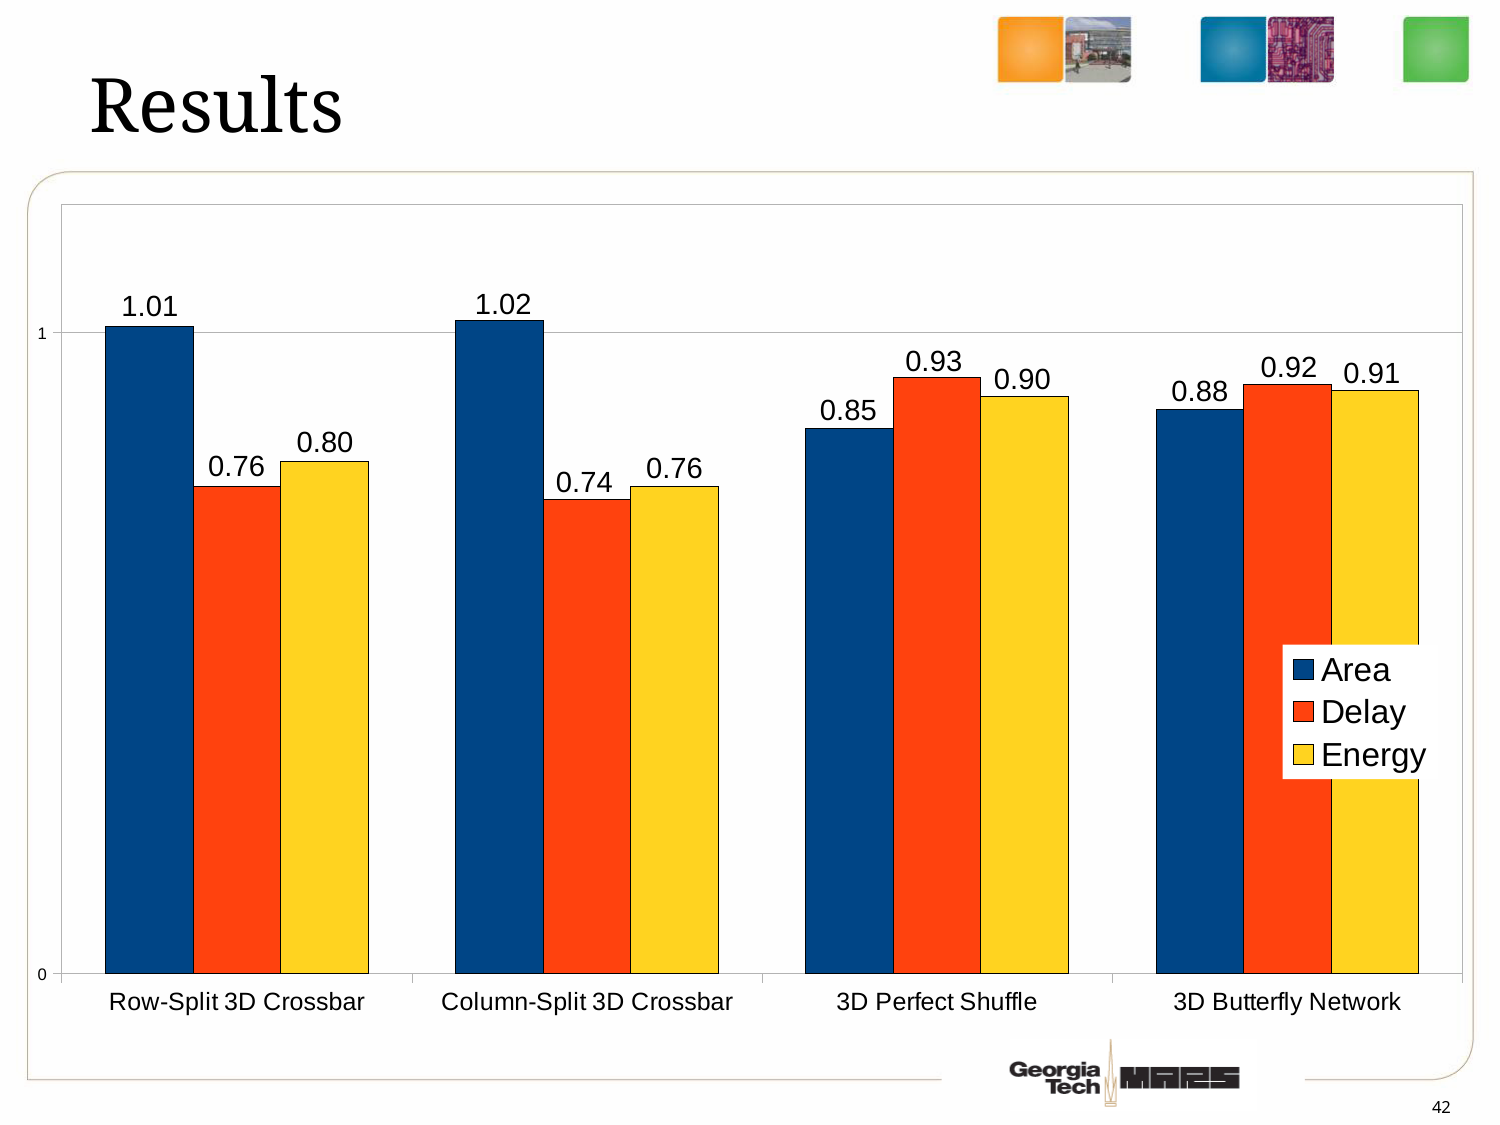

# Results
### Chart
| Category | Area | Delay | Energy |
|---|---|---|---|
| Row-Split 3D Crossbar | 1.01 | 0.76 | 0.8 |
| Column-Split 3D Crossbar | 1.02 | 0.74 | 0.76 |
| 3D Perfect Shuffle | 0.85 | 0.93 | 0.9 |
| 3D Butterfly Network | 0.88 | 0.92 | 0.91 |1.02
1.01
0.93
0.92
0.91
0.90
0.88
0.85
0.80
0.76
0.76
0.74
42